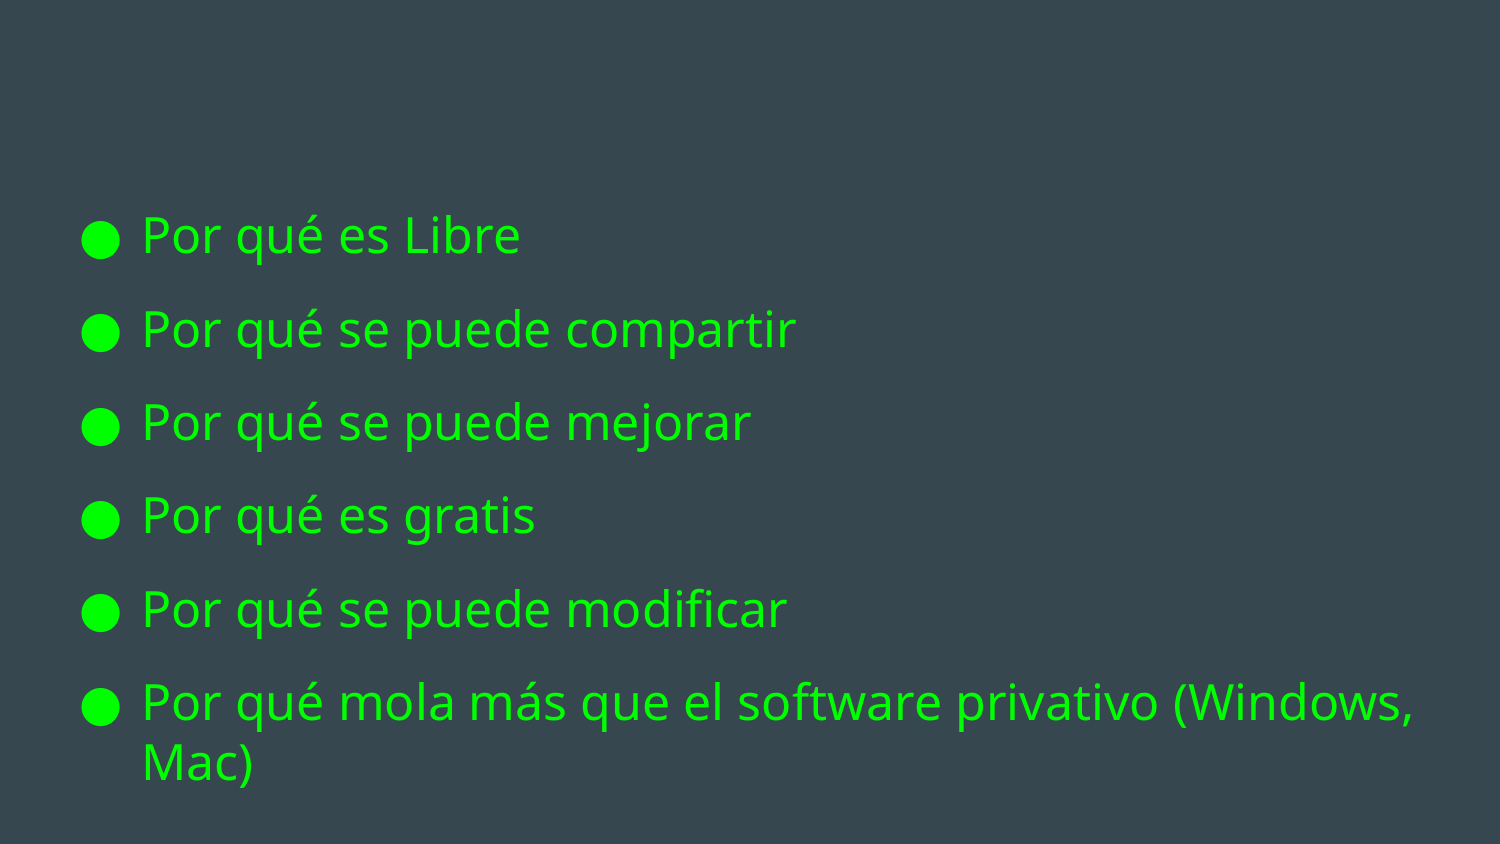

#
Por qué es Libre
Por qué se puede compartir
Por qué se puede mejorar
Por qué es gratis
Por qué se puede modificar
Por qué mola más que el software privativo (Windows, Mac)